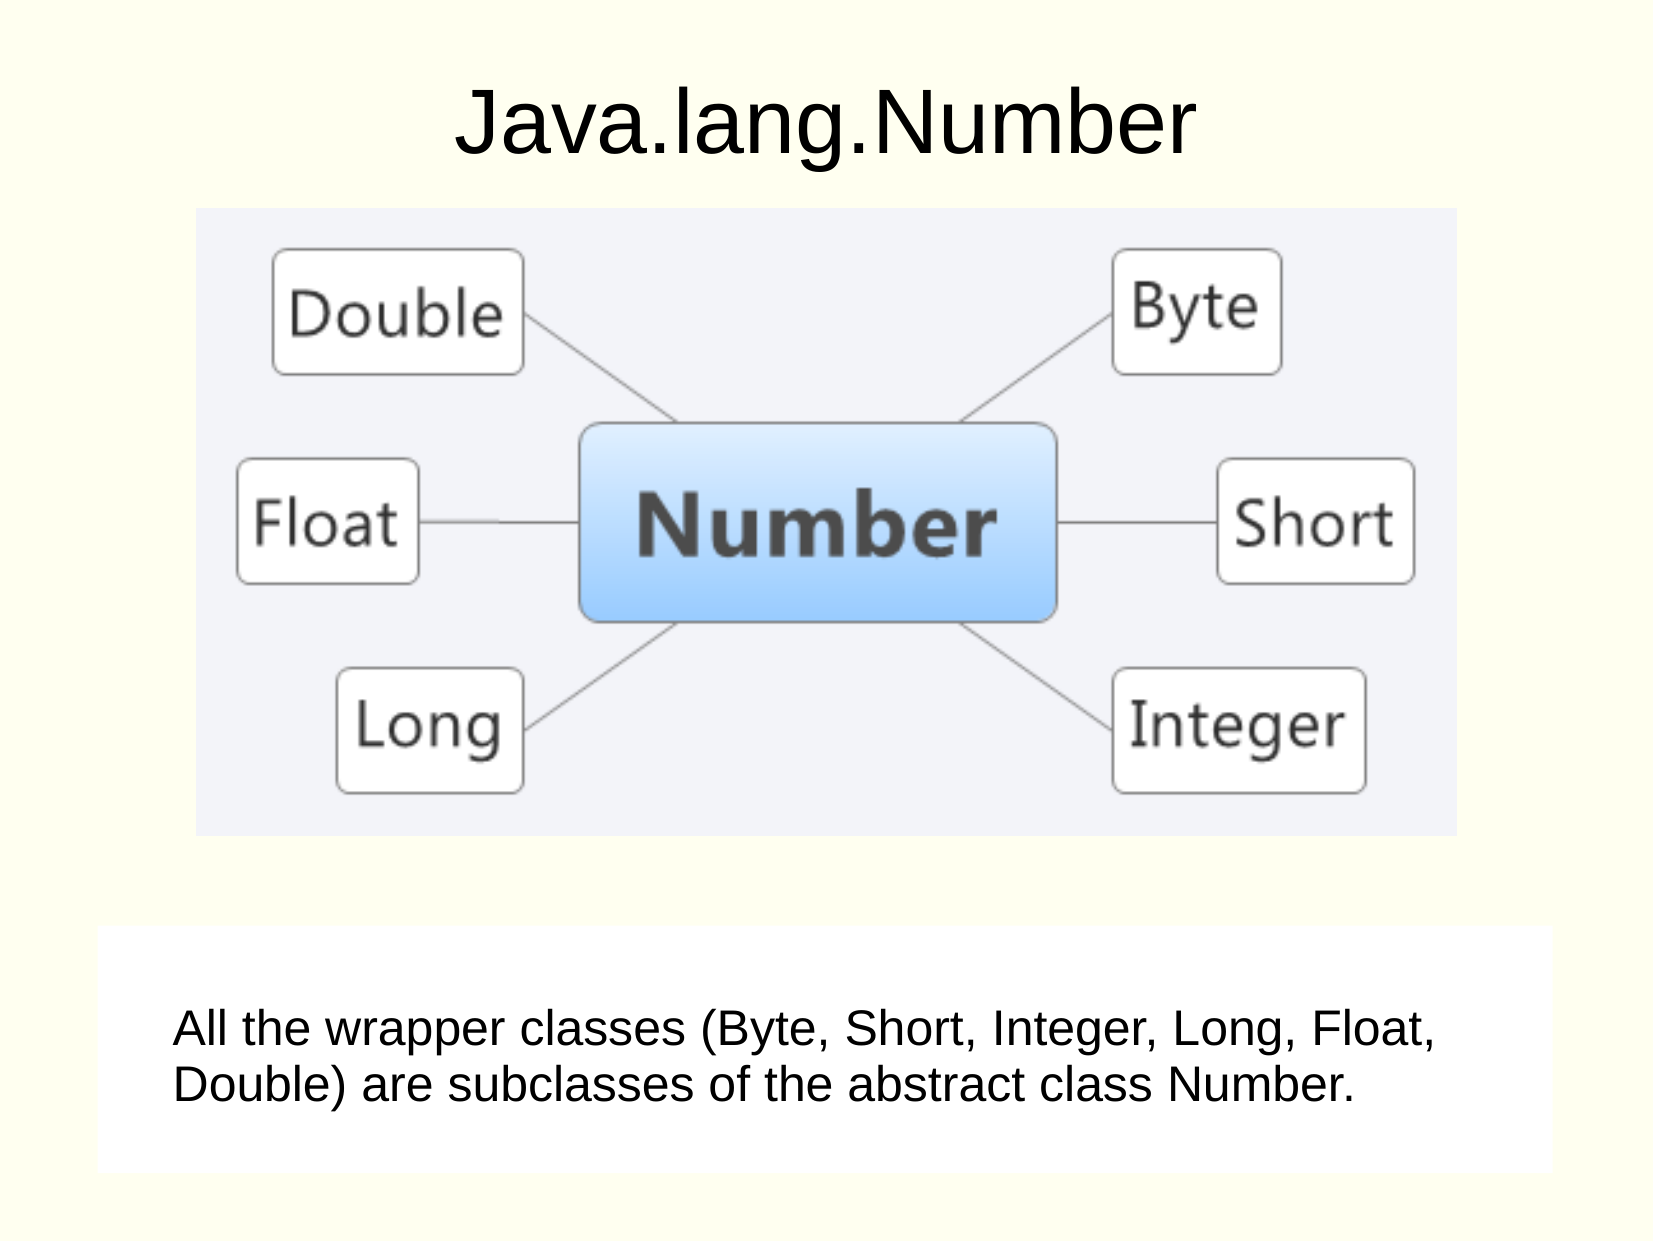

# Java.lang.Number
All the wrapper classes (Byte, Short, Integer, Long, Float, Double) are subclasses of the abstract class Number.